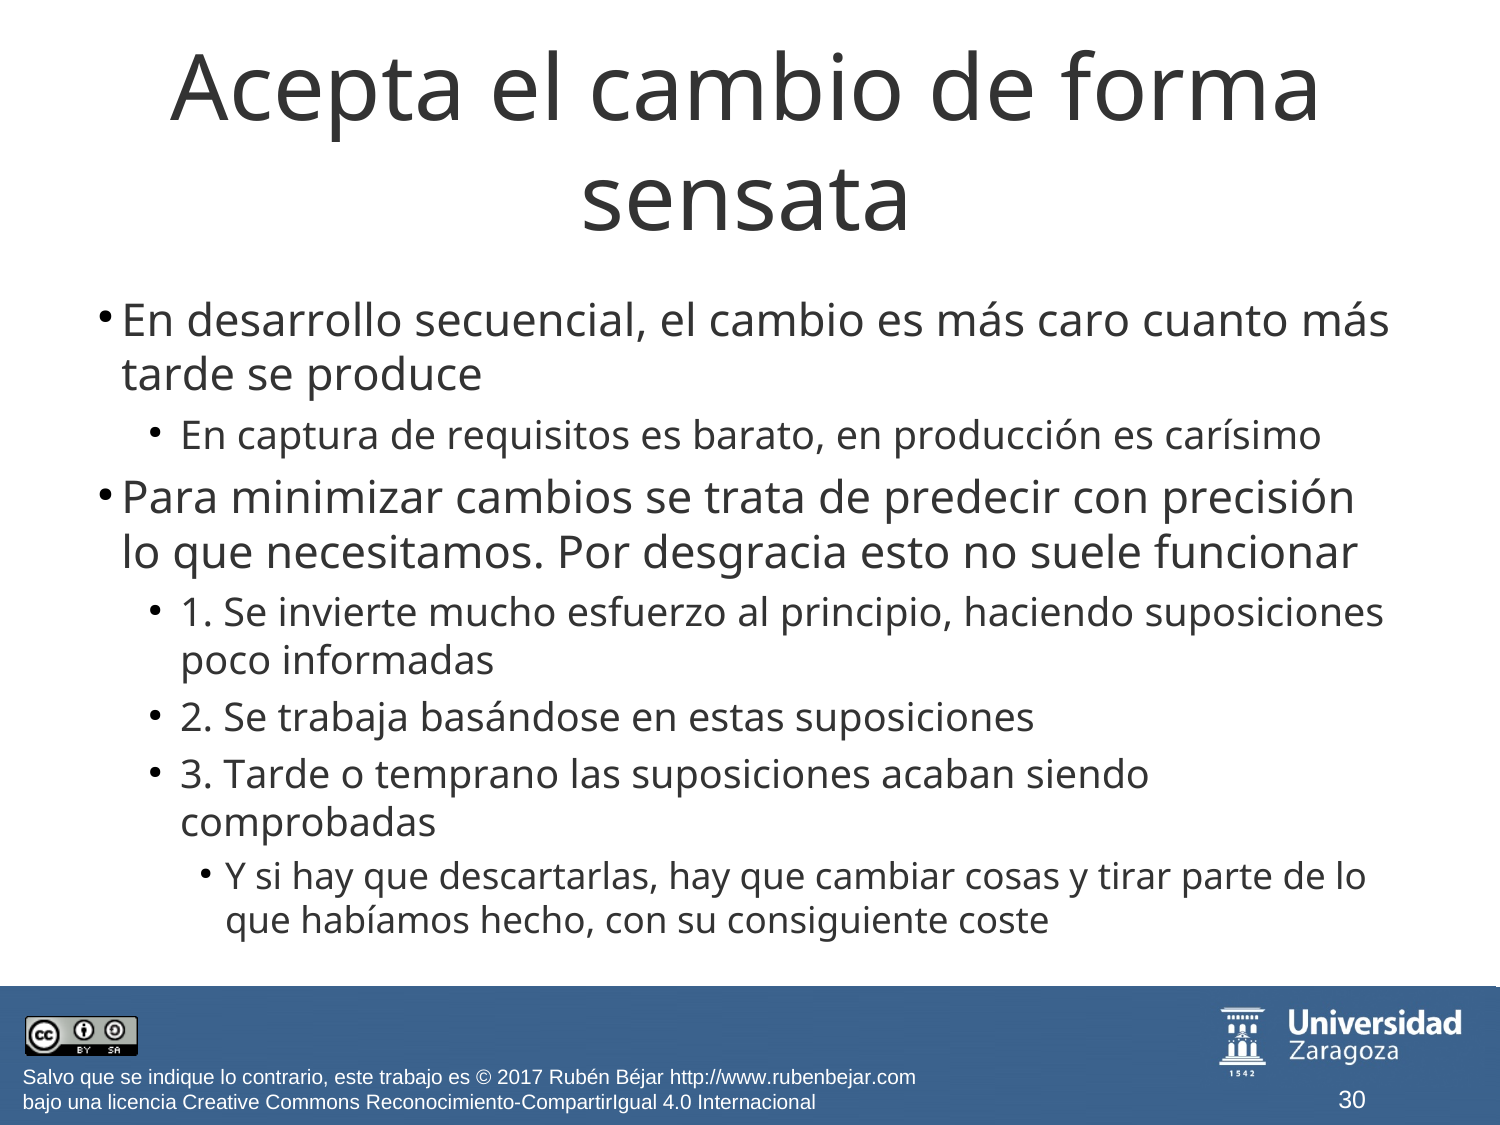

# Acepta el cambio de forma sensata
En desarrollo secuencial, el cambio es más caro cuanto más tarde se produce
En captura de requisitos es barato, en producción es carísimo
Para minimizar cambios se trata de predecir con precisión lo que necesitamos. Por desgracia esto no suele funcionar
1. Se invierte mucho esfuerzo al principio, haciendo suposiciones poco informadas
2. Se trabaja basándose en estas suposiciones
3. Tarde o temprano las suposiciones acaban siendo comprobadas
Y si hay que descartarlas, hay que cambiar cosas y tirar parte de lo que habíamos hecho, con su consiguiente coste